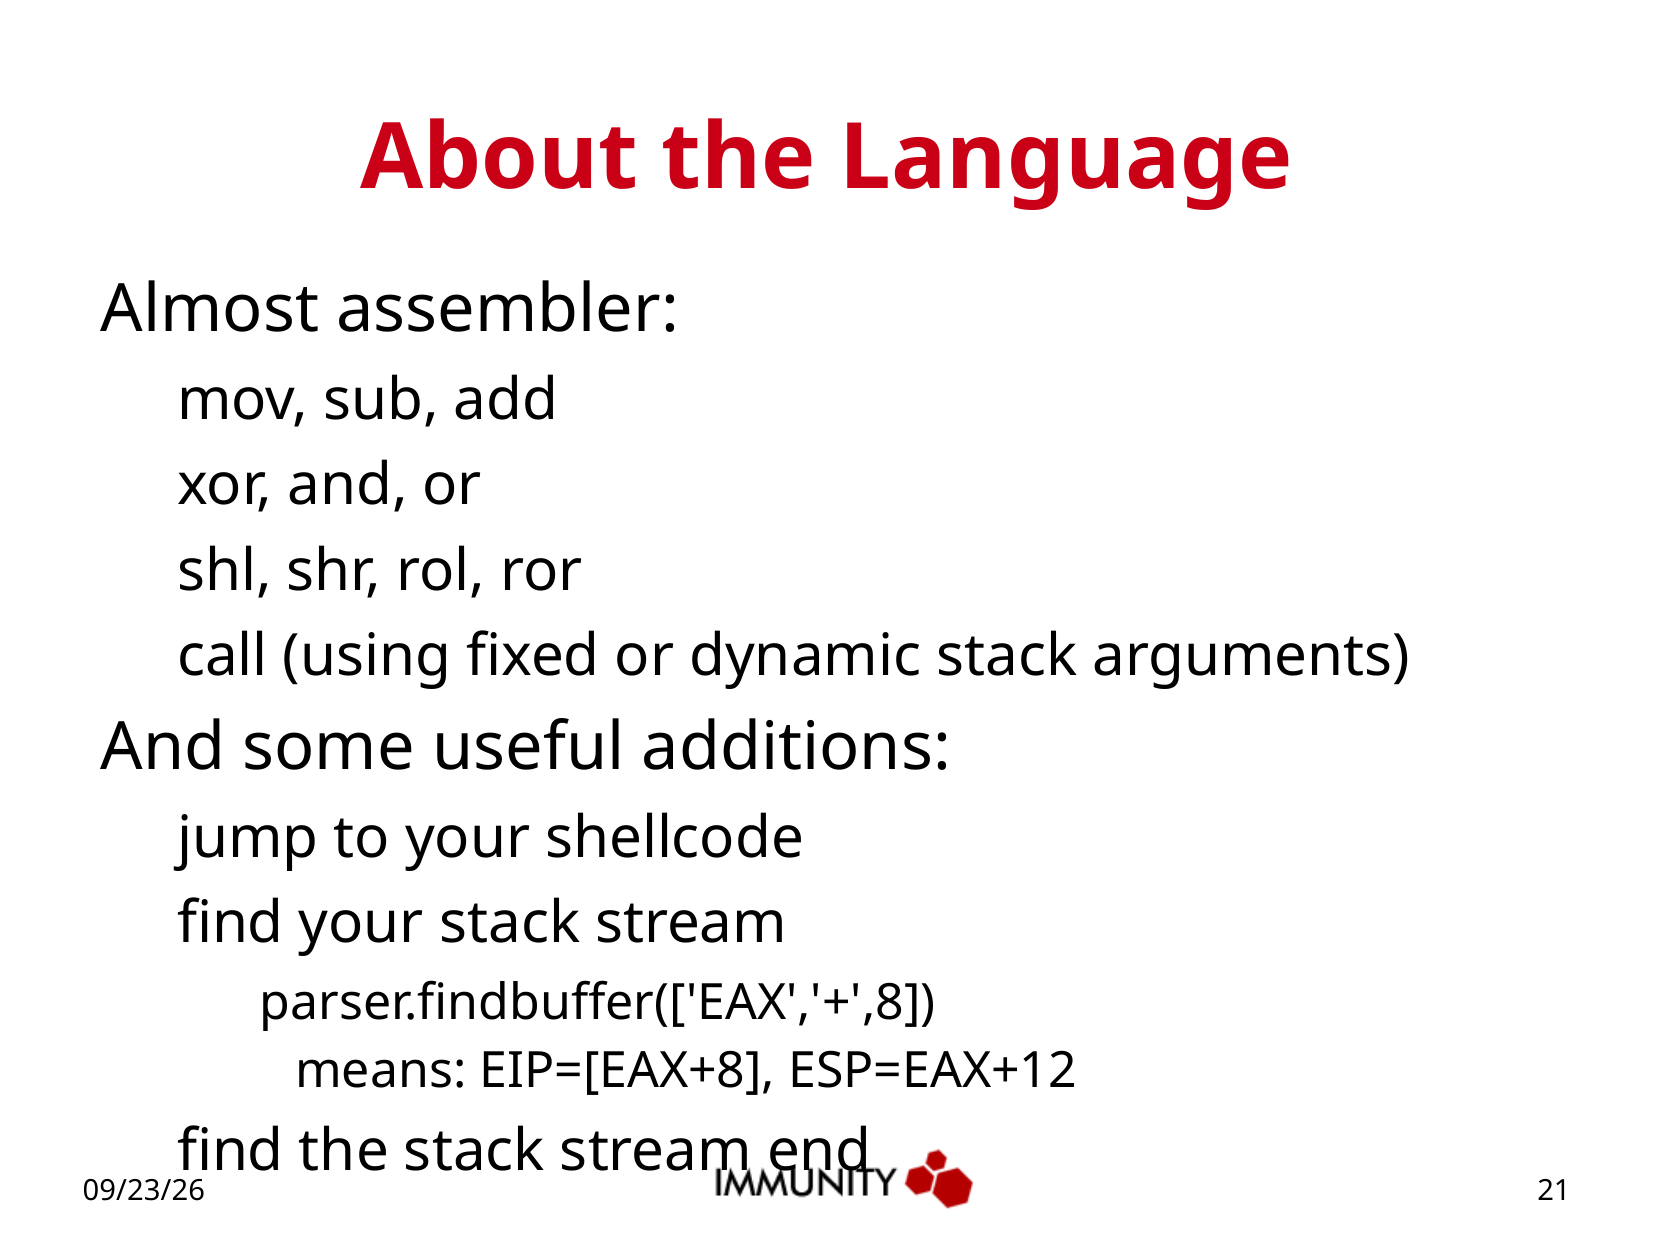

# About the Language
Almost assembler:
mov, sub, add
xor, and, or
shl, shr, rol, ror
call (using fixed or dynamic stack arguments)
And some useful additions:
jump to your shellcode
find your stack stream
parser.findbuffer(['EAX','+',8])
means: EIP=[EAX+8], ESP=EAX+12
find the stack stream end
21